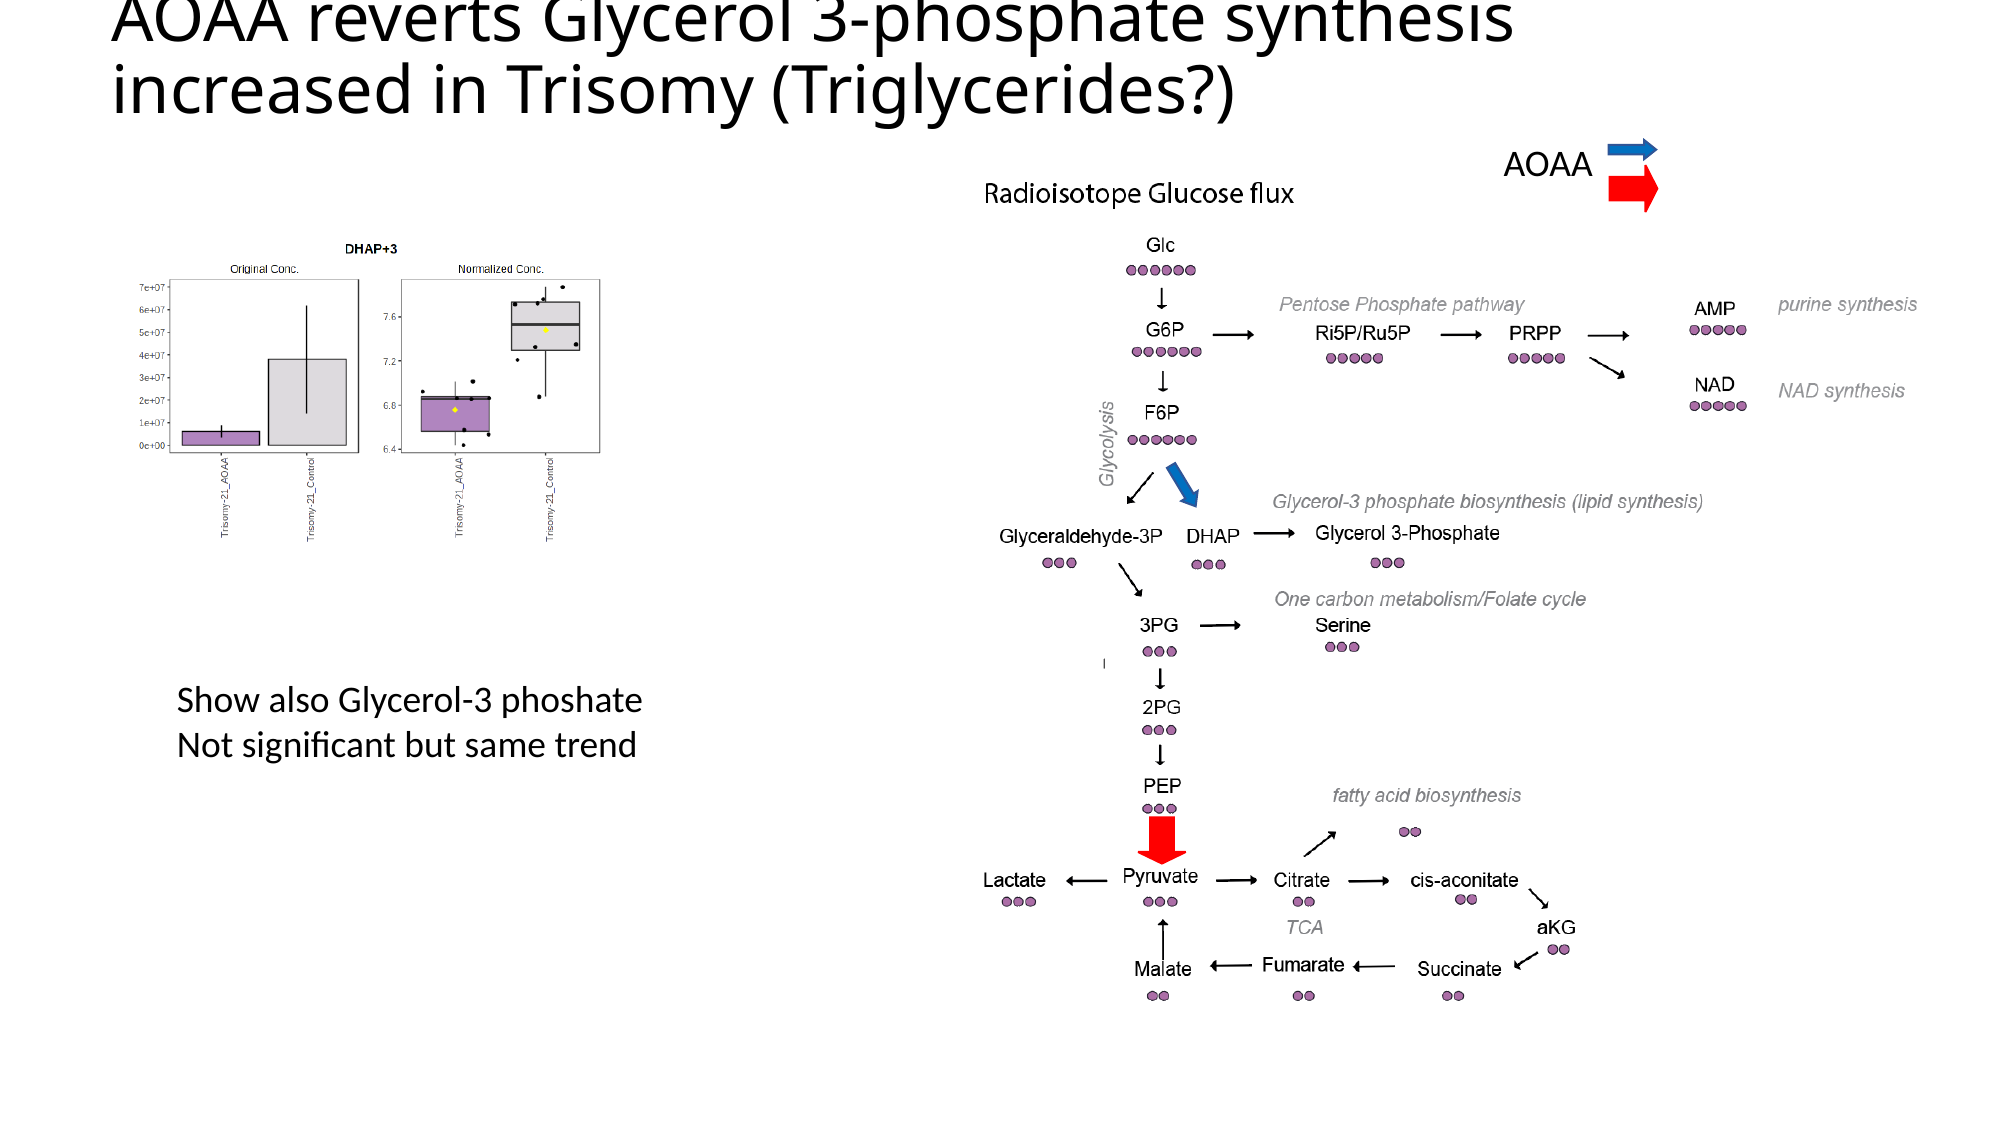

# AOAA reverts Glycerol 3-phosphate synthesis increased in Trisomy (Triglycerides?)
AOAA
Show also Glycerol-3 phoshate
Not significant but same trend